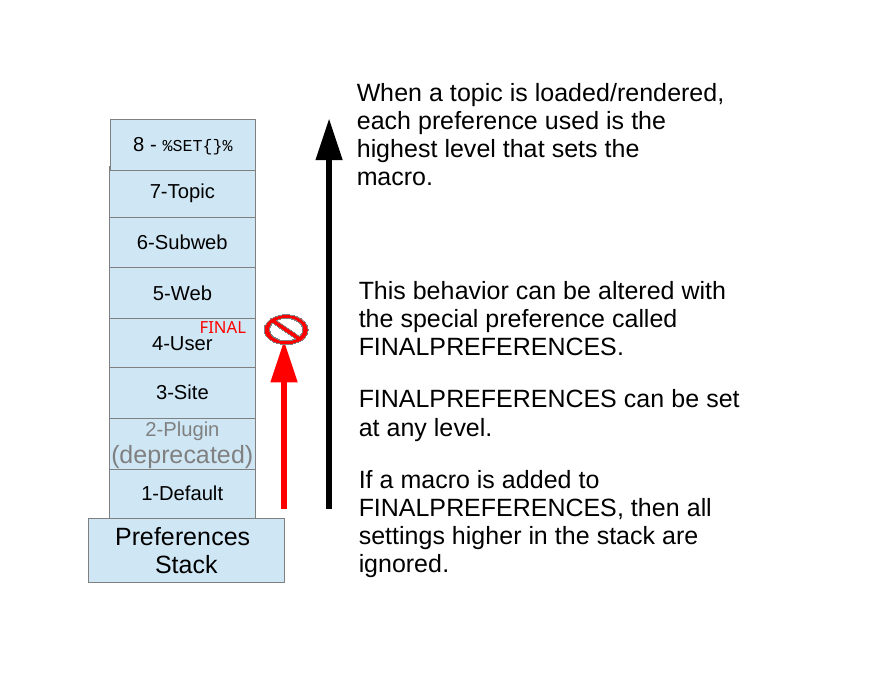

When a topic is loaded/rendered,
each preference used is the
highest level that sets the
macro.
8 - %SET{}%
7-Topic
6-Subweb
5-Web
This behavior can be altered with the special preference called FINALPREFERENCES.
FINALPREFERENCES can be set at any level.
If a macro is added to FINALPREFERENCES, then all settings higher in the stack are ignored.
FINAL
4-User
3-Site
2-Plugin
(deprecated)
1-Default
Preferences
Stack